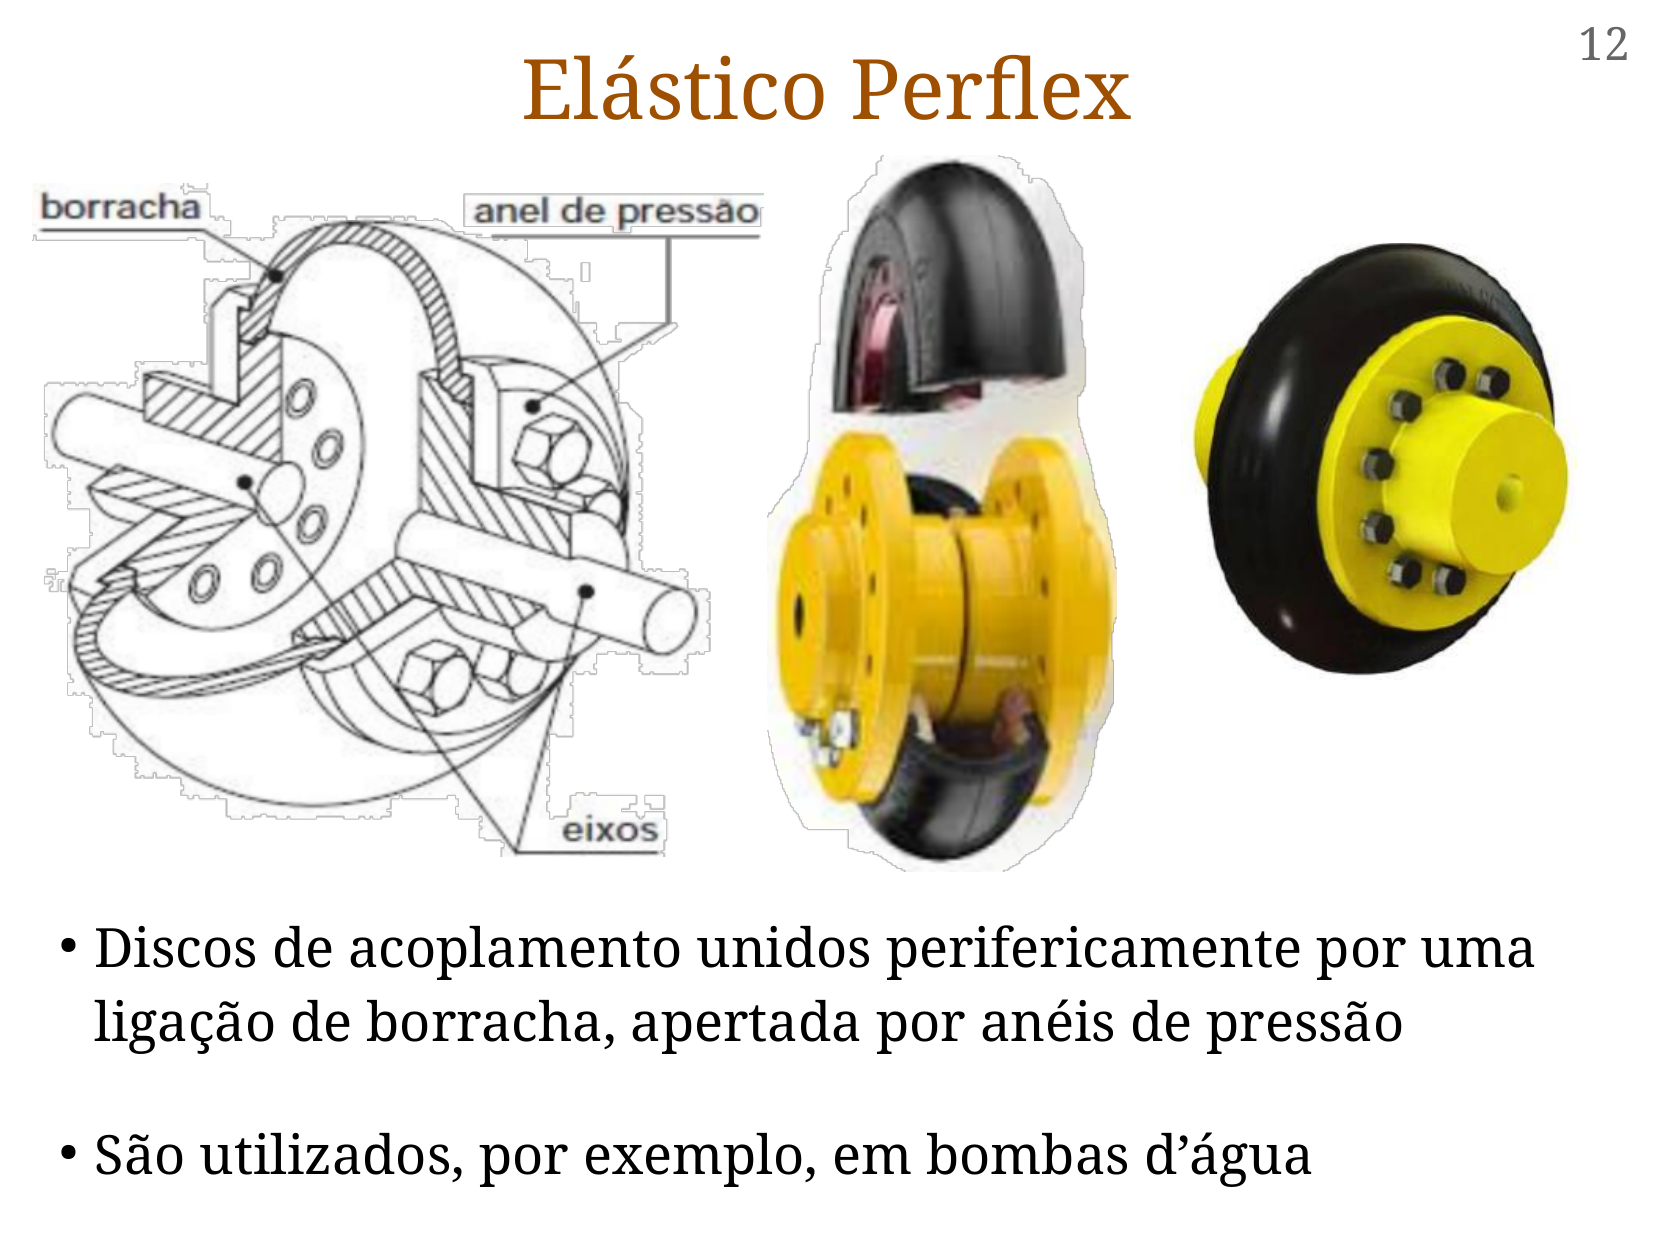

12
# Elástico Perflex
Discos de acoplamento unidos perifericamente por uma ligação de borracha, apertada por anéis de pressão
São utilizados, por exemplo, em bombas d’água